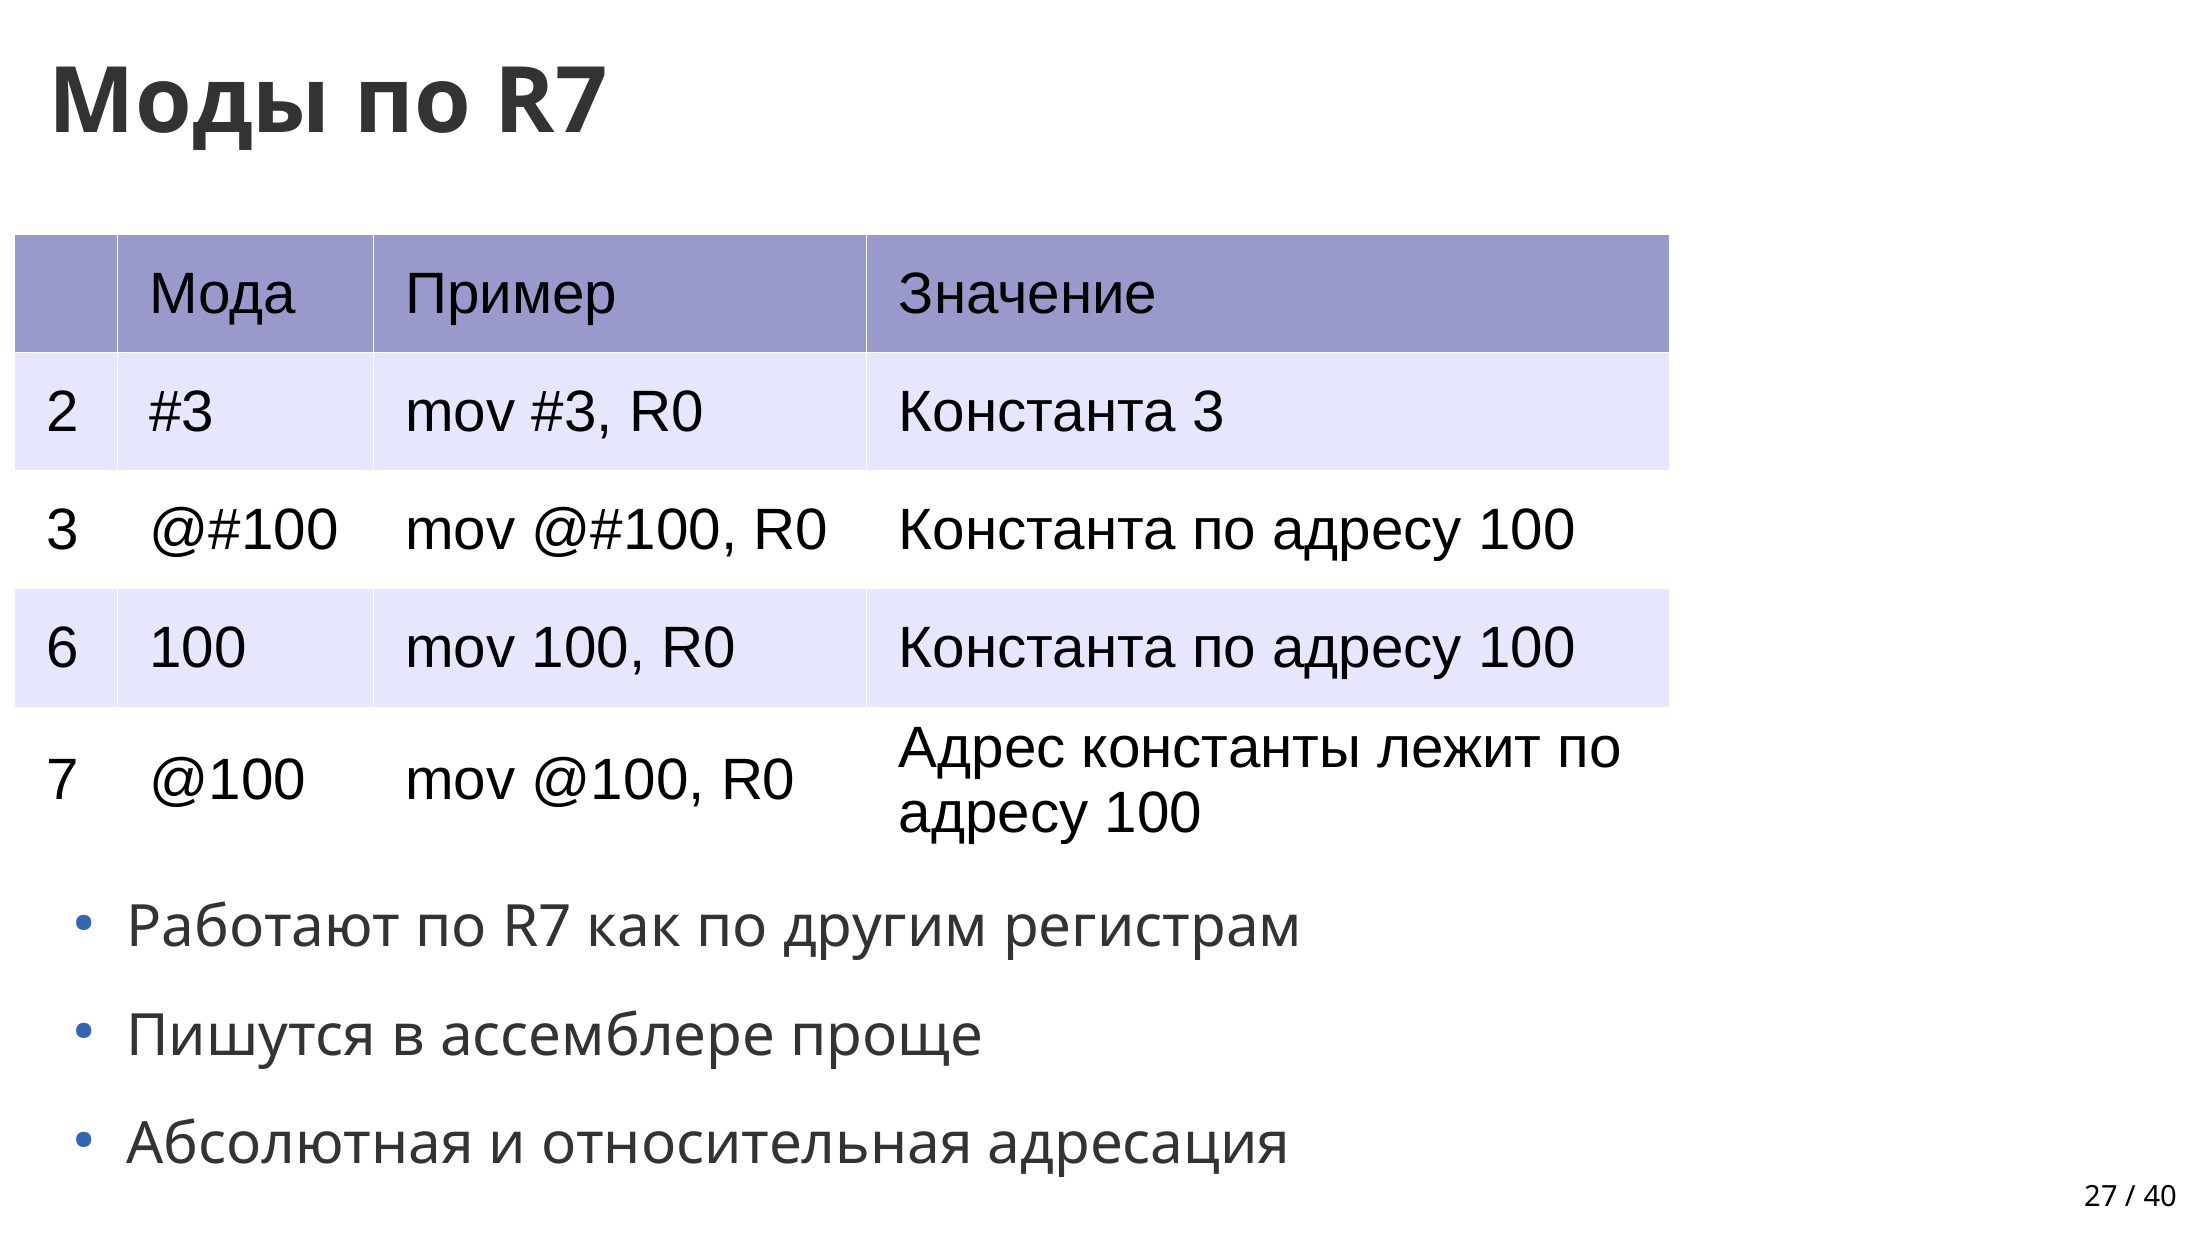

# Моды по R7
| | Мода | Пример | Значение |
| --- | --- | --- | --- |
| 2 | #3 | mov #3, R0 | Константа 3 |
| 3 | @#100 | mov @#100, R0 | Константа по адресу 100 |
| 6 | 100 | mov 100, R0 | Константа по адресу 100 |
| 7 | @100 | mov @100, R0 | Адрес константы лежит по адресу 100 |
Работают по R7 как по другим регистрам
Пишутся в ассемблере проще
Абсолютная и относительная адресация
27